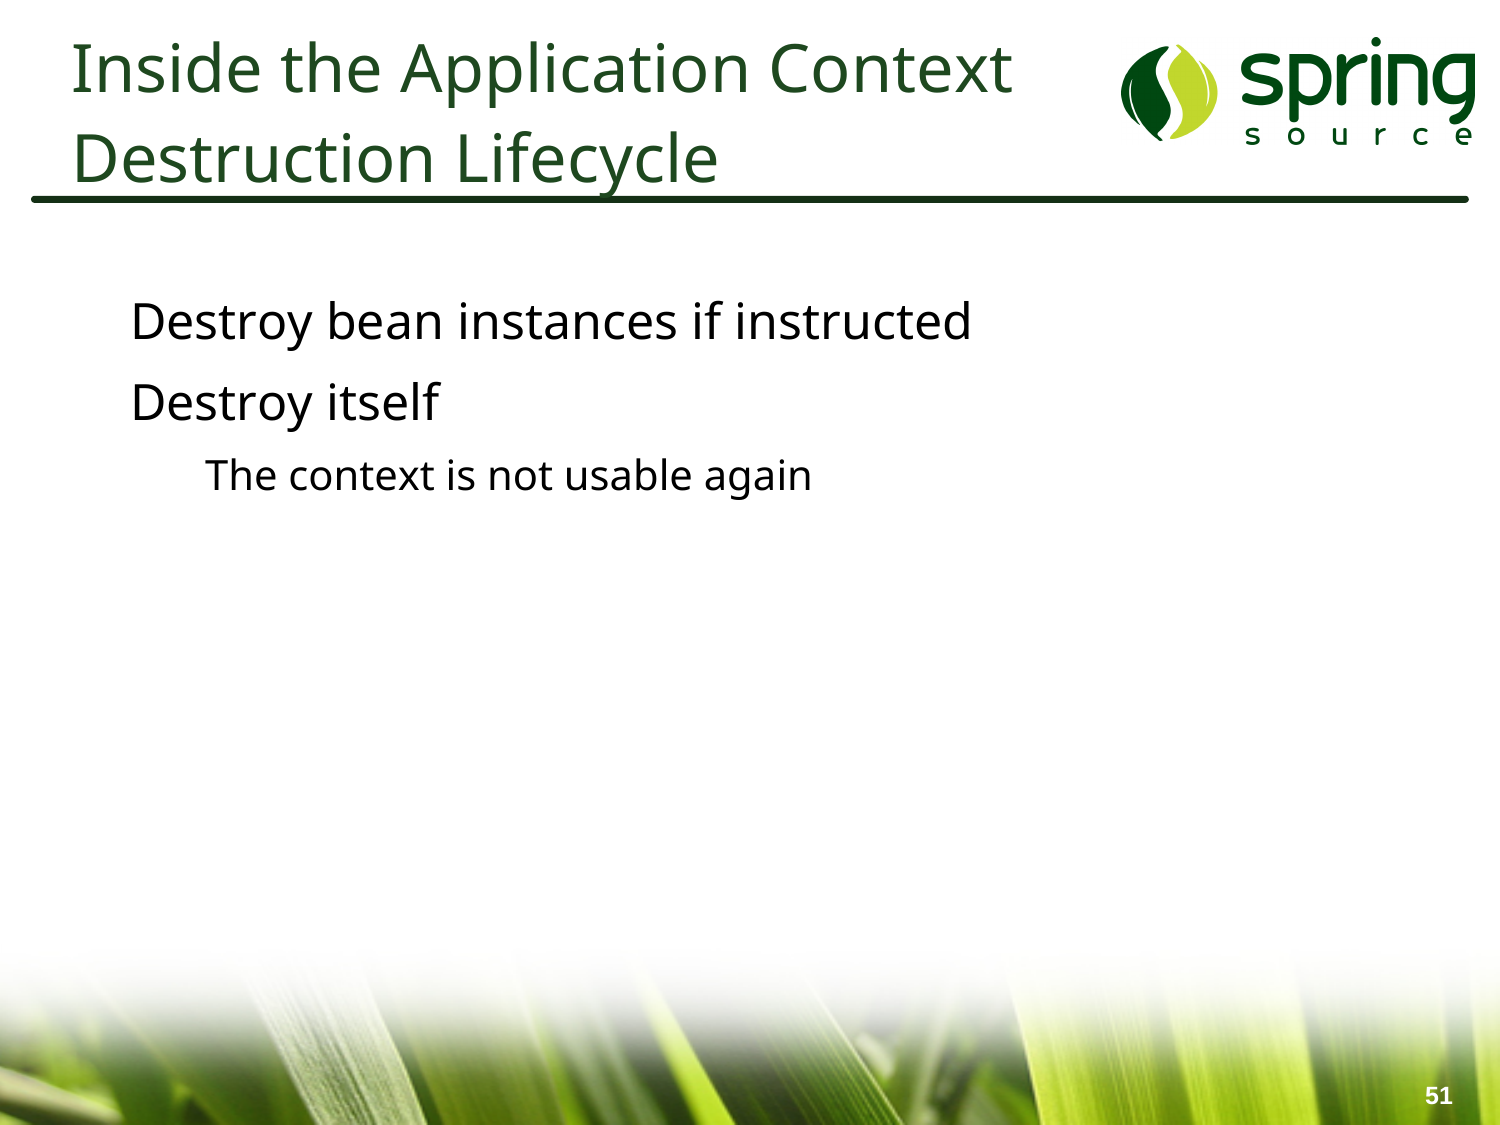

# Inside the Application Context Destruction Lifecycle
Destroy bean instances if instructed
Destroy itself
The context is not usable again